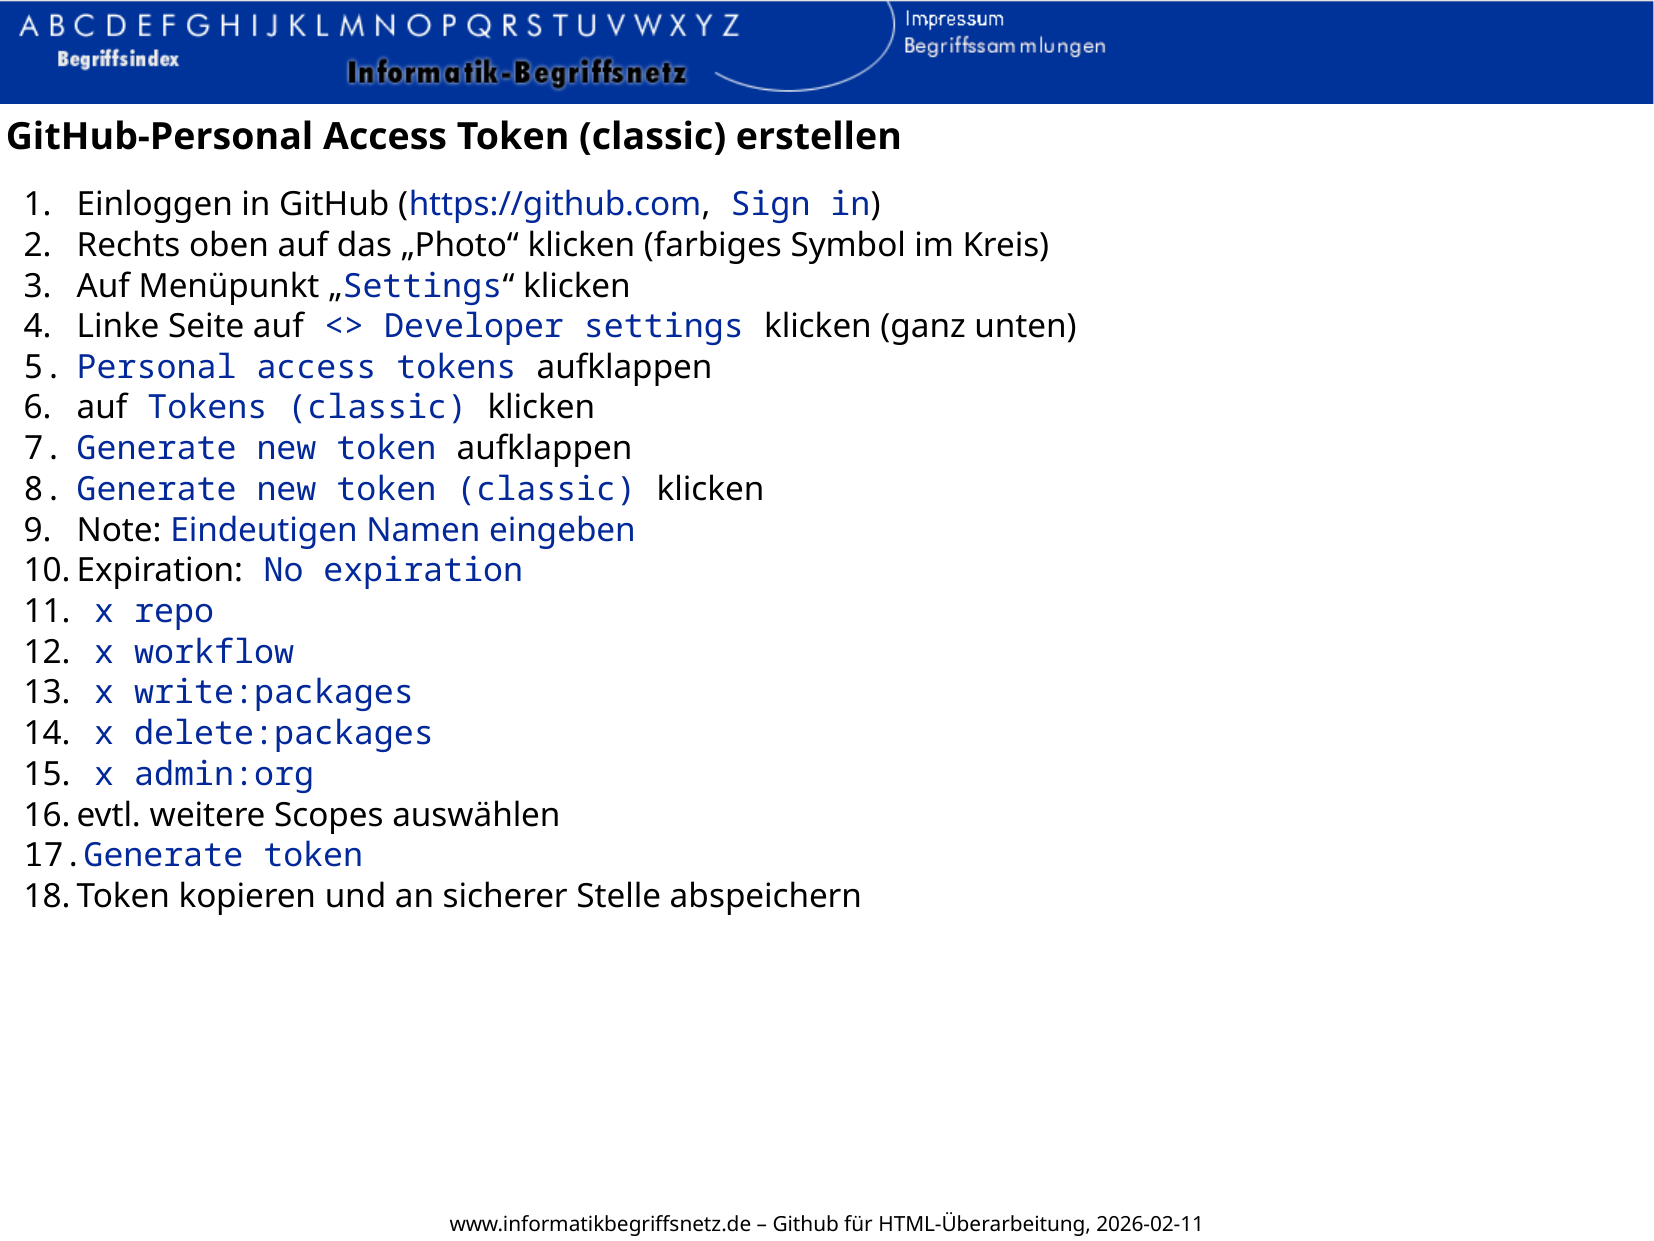

# GitHub-Personal Access Token (classic) erstellen
Einloggen in GitHub (https://github.com, Sign in)
Rechts oben auf das „Photo“ klicken (farbiges Symbol im Kreis)
Auf Menüpunkt „Settings“ klicken
Linke Seite auf <> Developer settings klicken (ganz unten)
Personal access tokens aufklappen
auf Tokens (classic) klicken
Generate new token aufklappen
Generate new token (classic) klicken
Note: Eindeutigen Namen eingeben
Expiration: No expiration
 x repo
 x workflow
 x write:packages
 x delete:packages
 x admin:org
evtl. weitere Scopes auswählen
Generate token
Token kopieren und an sicherer Stelle abspeichern